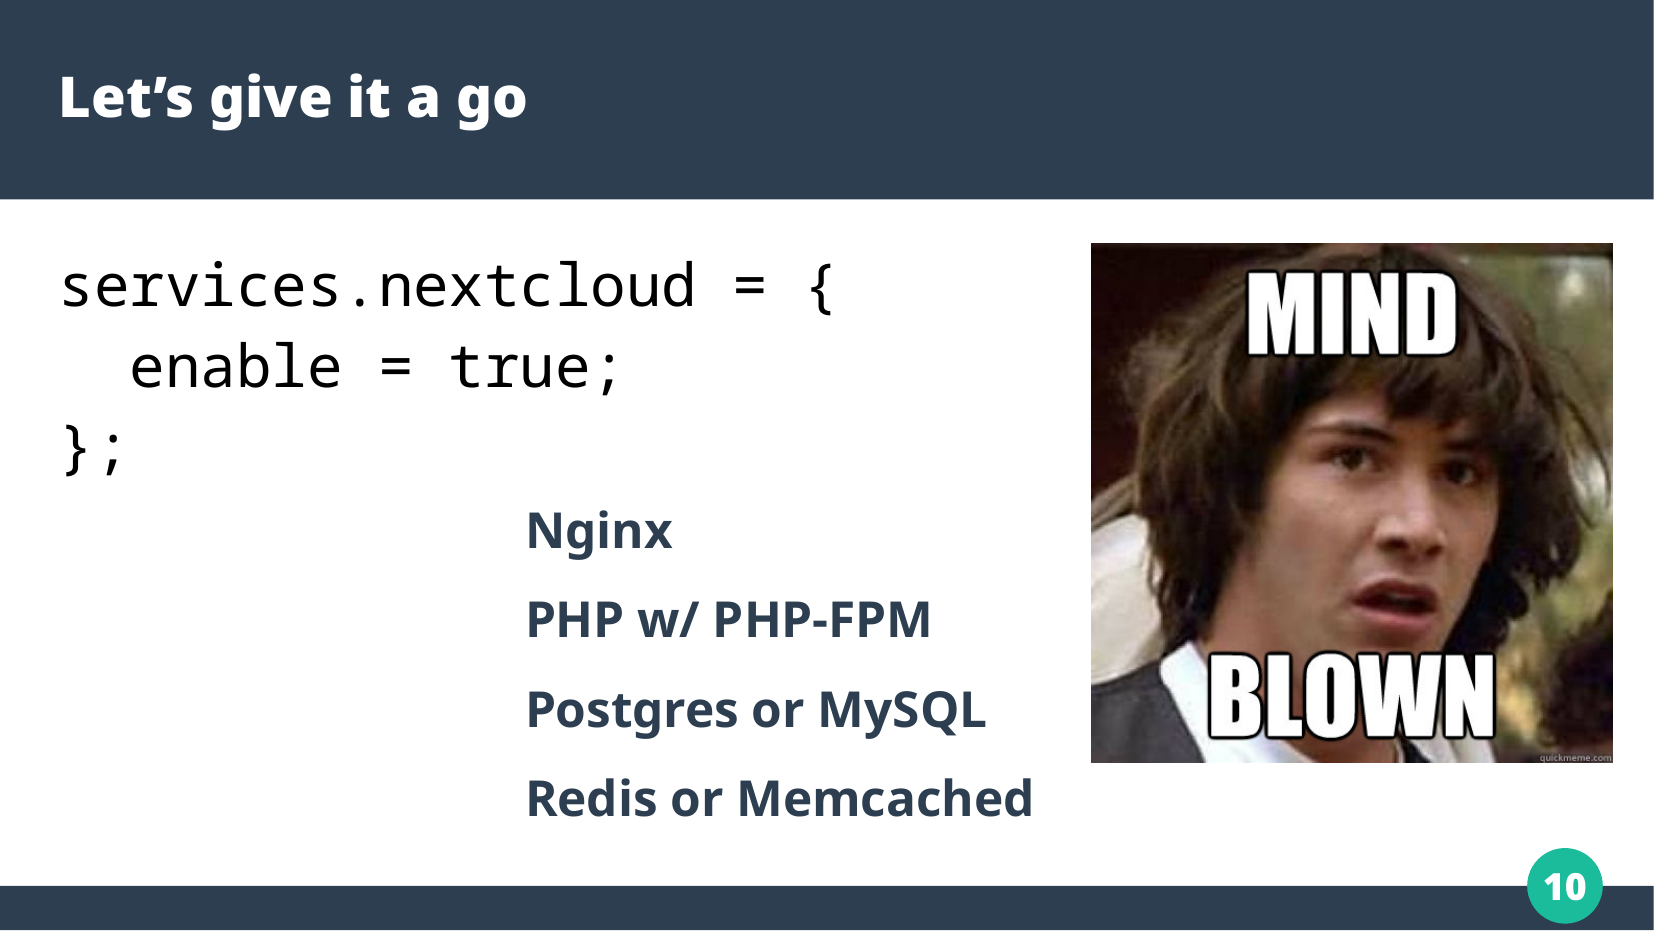

Let’s give it a go
# services.nextcloud = { enable = true; };
Nginx
PHP w/ PHP-FPM
Postgres or MySQL
Redis or Memcached